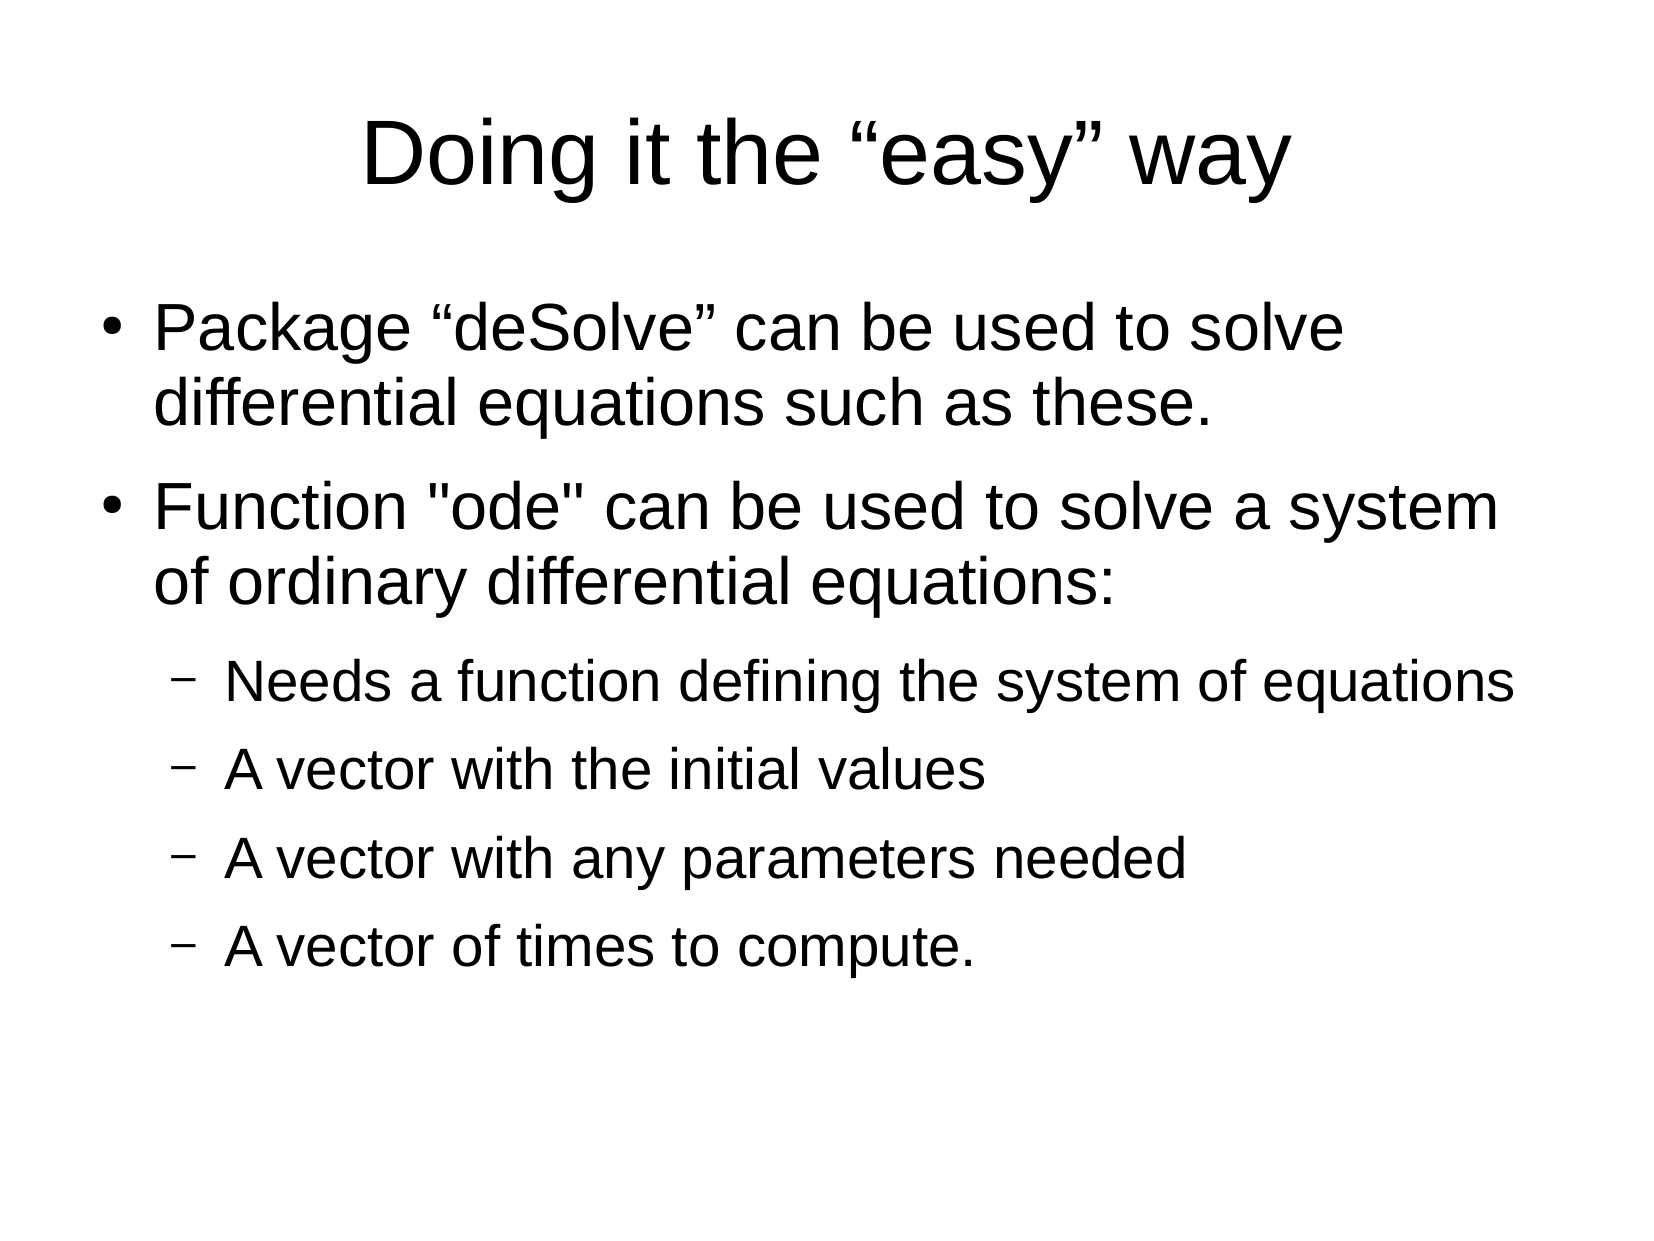

# Doing it the “easy” way
Package “deSolve” can be used to solve differential equations such as these.
Function "ode" can be used to solve a system of ordinary differential equations:
Needs a function defining the system of equations
A vector with the initial values
A vector with any parameters needed
A vector of times to compute.